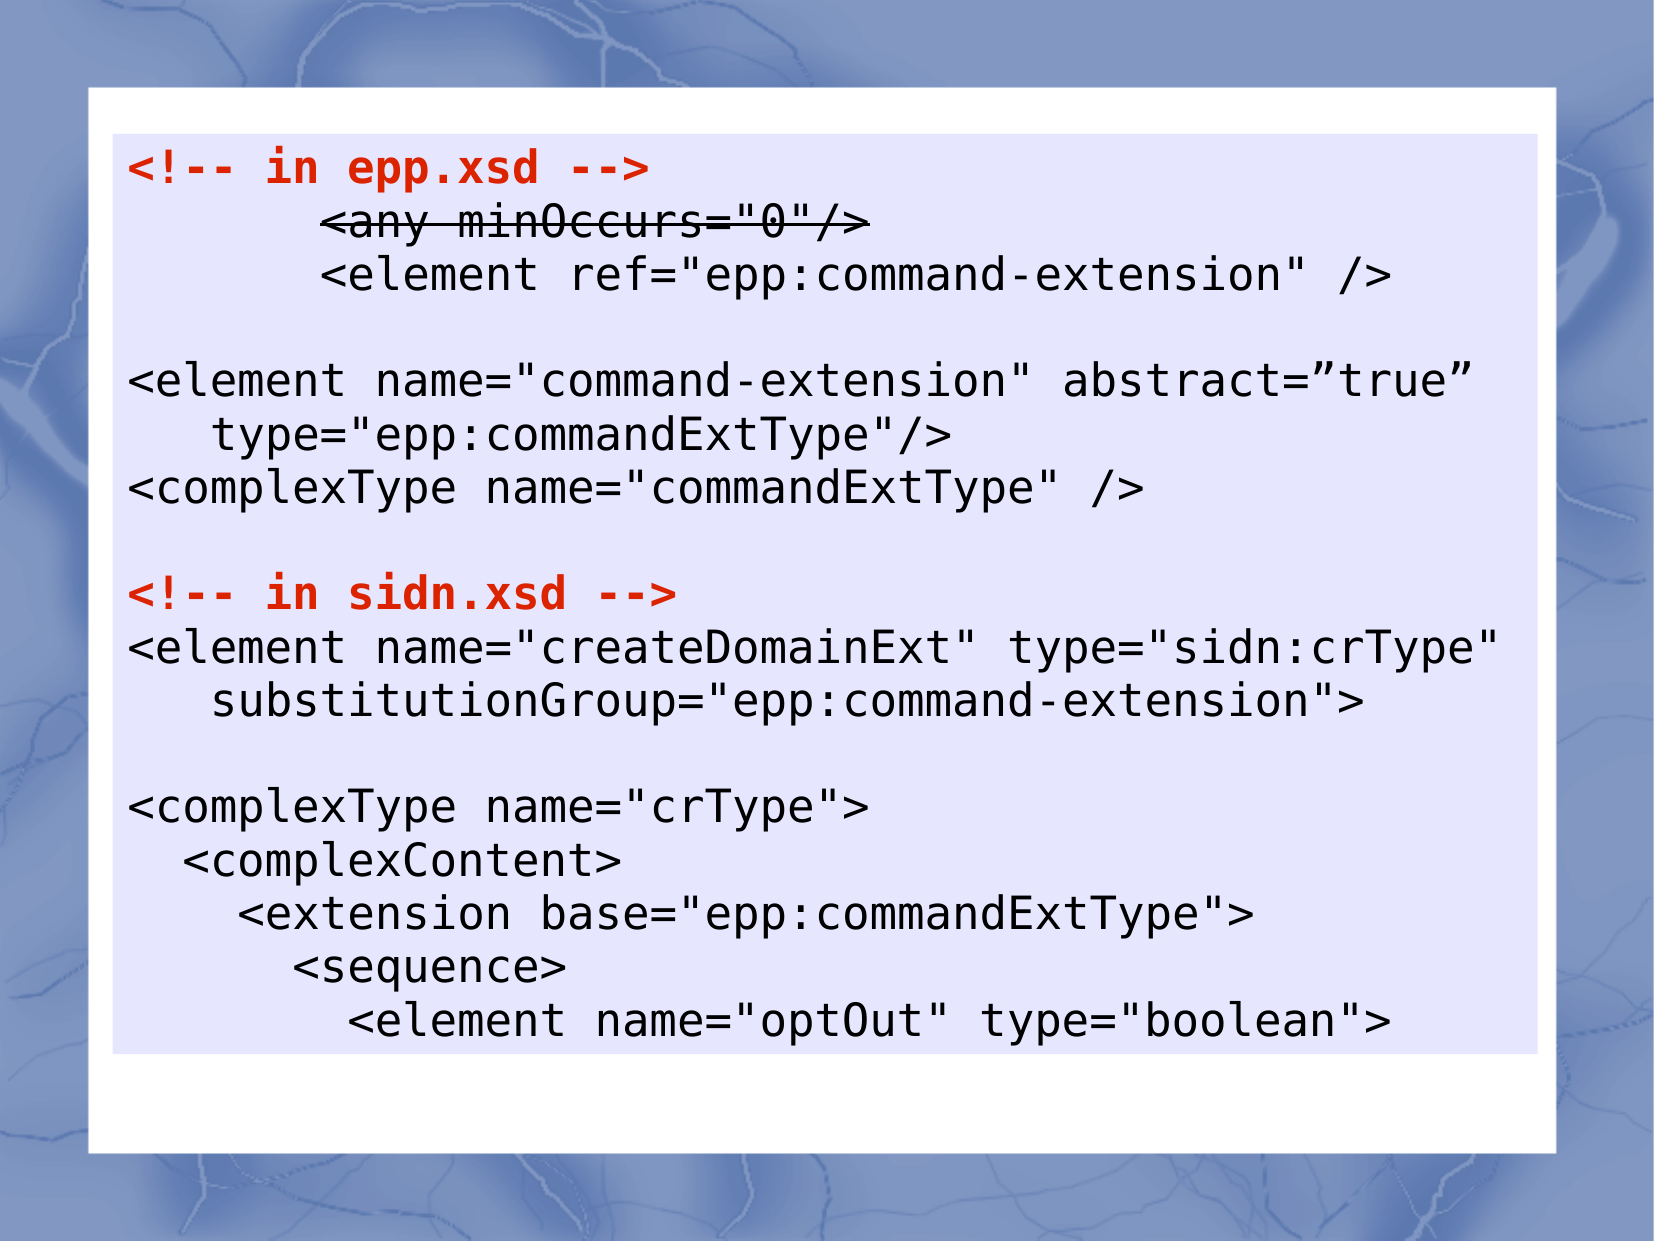

<!-- in epp.xsd -->
 <any minOccurs="0"/>
 <element ref="epp:command-extension" />
<element name="command-extension" abstract=”true”
 type="epp:commandExtType"/>
<complexType name="commandExtType" />
<!-- in sidn.xsd -->
<element name="createDomainExt" type="sidn:crType"
 substitutionGroup="epp:command-extension">
<complexType name="crType">
 <complexContent>
 <extension base="epp:commandExtType">
 <sequence>
 <element name="optOut" type="boolean">